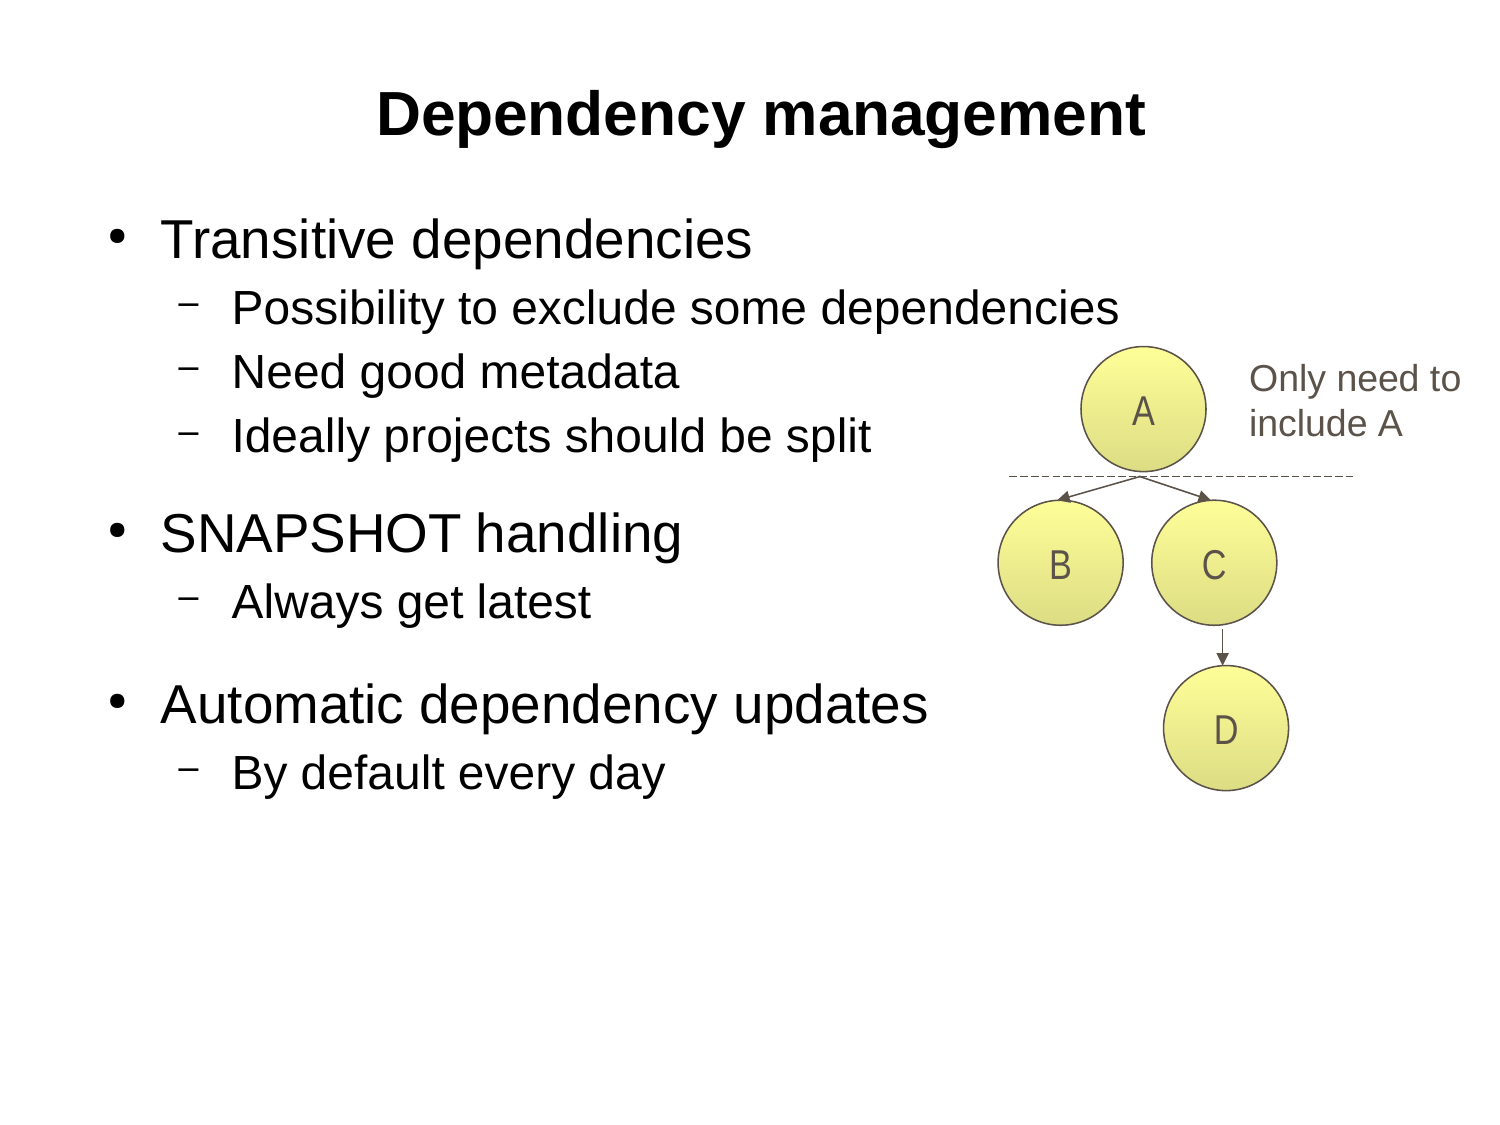

# Dependency management
Transitive dependencies
Possibility to exclude some dependencies
Need good metadata
Ideally projects should be split
SNAPSHOT handling
Always get latest
Automatic dependency updates
By default every day
A
Only need to include A
B
C
D